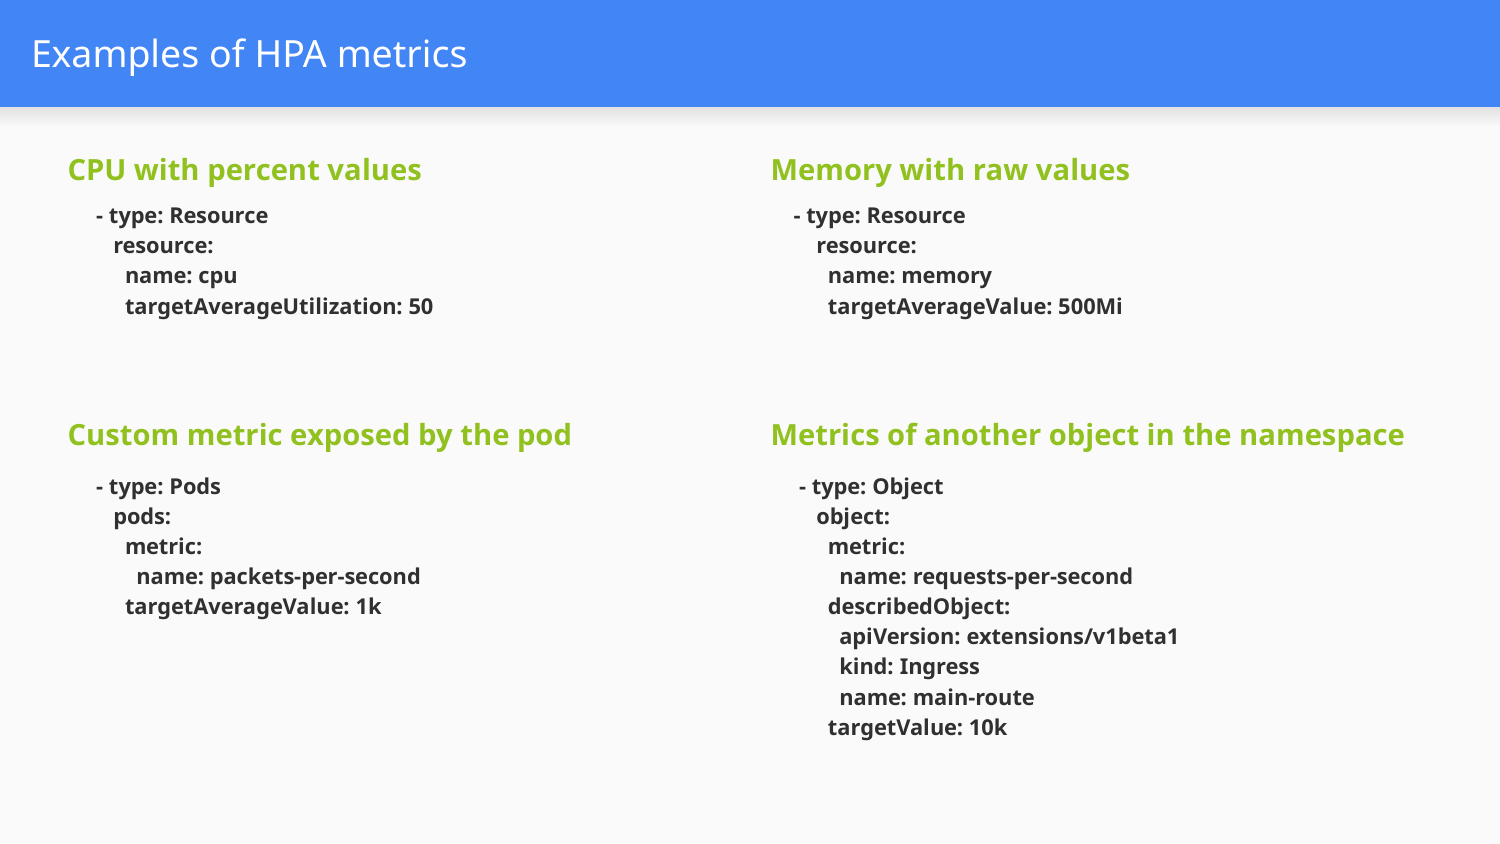

# Examples of HPA metrics
CPU with percent values
Memory with raw values
 - type: Resource
 resource:
 name: cpu
 targetAverageUtilization: 50
- type: Resource
 resource:
 name: memory
 targetAverageValue: 500Mi
Custom metric exposed by the pod
Metrics of another object in the namespace
 - type: Pods
 pods:
 metric:
 name: packets-per-second
 targetAverageValue: 1k
 - type: Object
 object:
 metric:
 name: requests-per-second
 describedObject:
 apiVersion: extensions/v1beta1
 kind: Ingress
 name: main-route
 targetValue: 10k